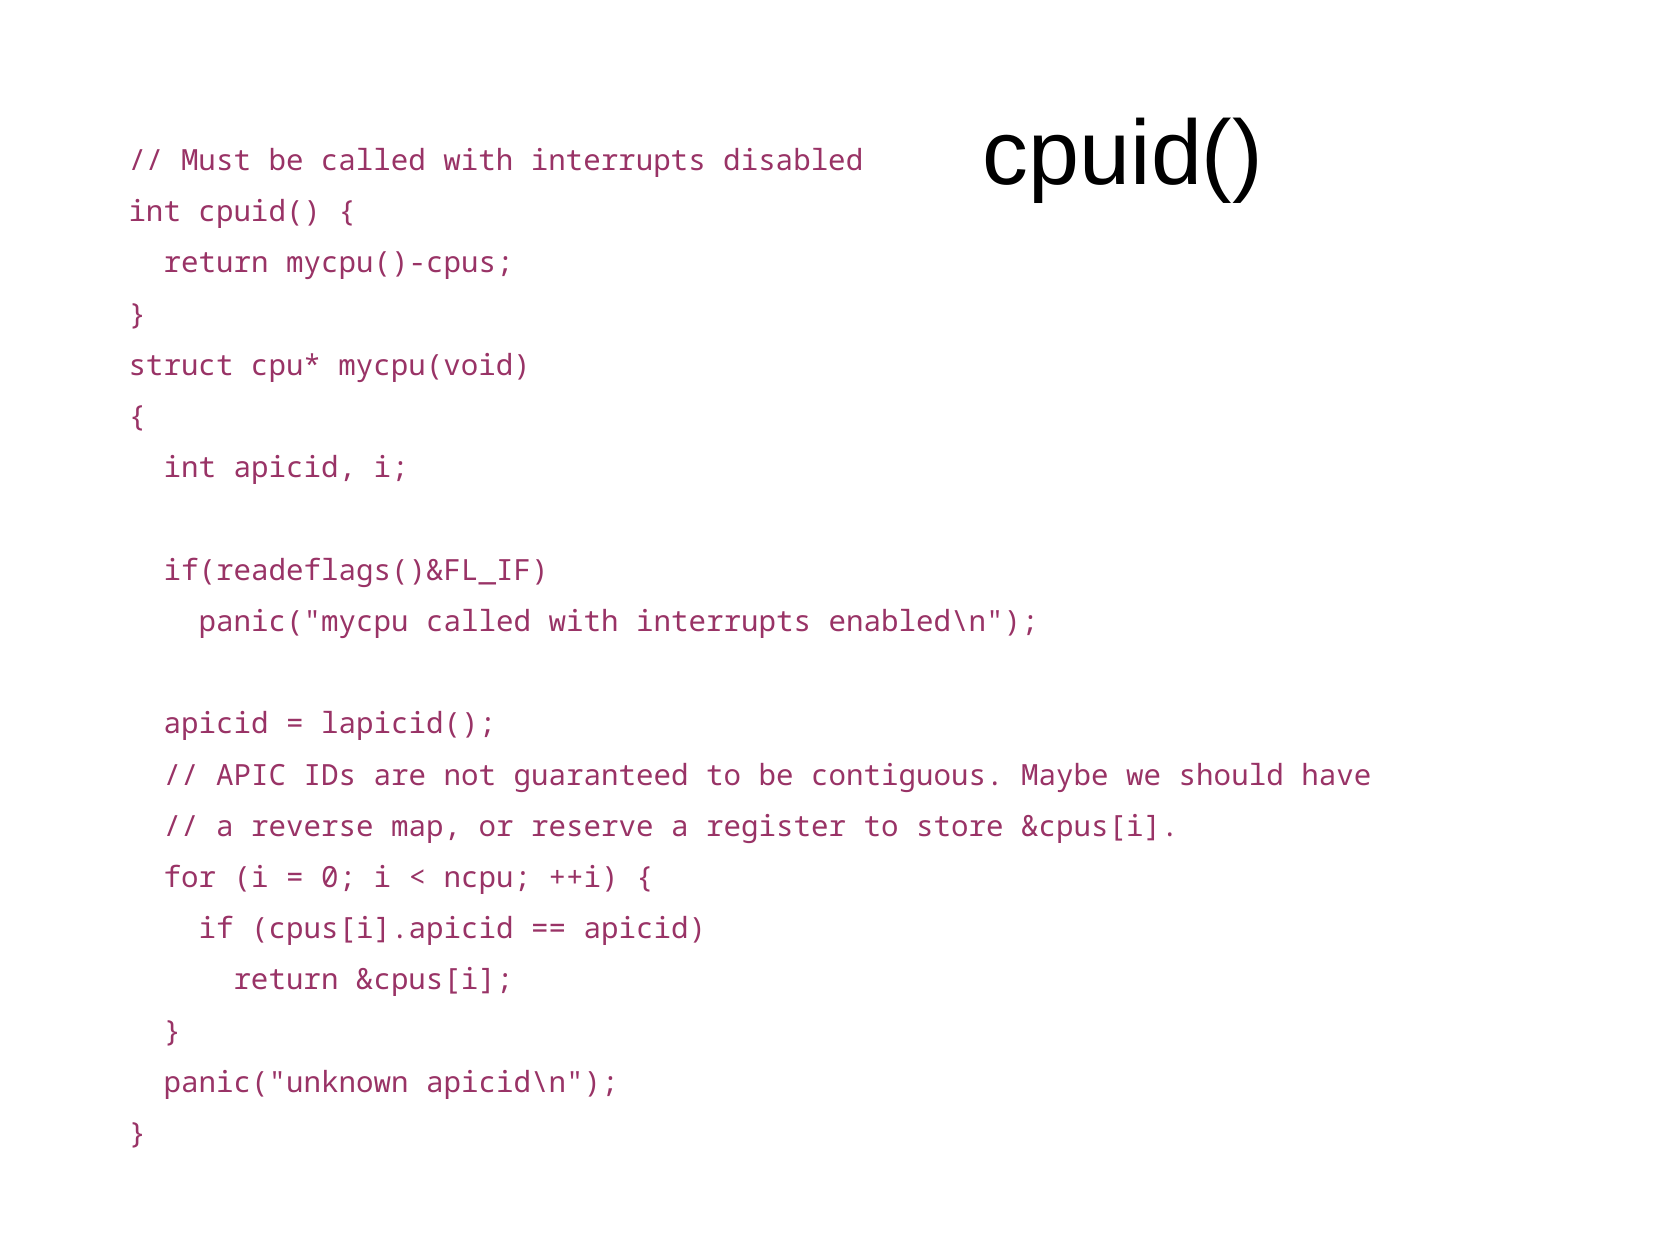

# cpuid()
// Must be called with interrupts disabled
int cpuid() {
 return mycpu()-cpus;
}
struct cpu* mycpu(void)
{
 int apicid, i;
 if(readeflags()&FL_IF)
 panic("mycpu called with interrupts enabled\n");
 apicid = lapicid();
 // APIC IDs are not guaranteed to be contiguous. Maybe we should have
 // a reverse map, or reserve a register to store &cpus[i].
 for (i = 0; i < ncpu; ++i) {
 if (cpus[i].apicid == apicid)
 return &cpus[i];
 }
 panic("unknown apicid\n");
}